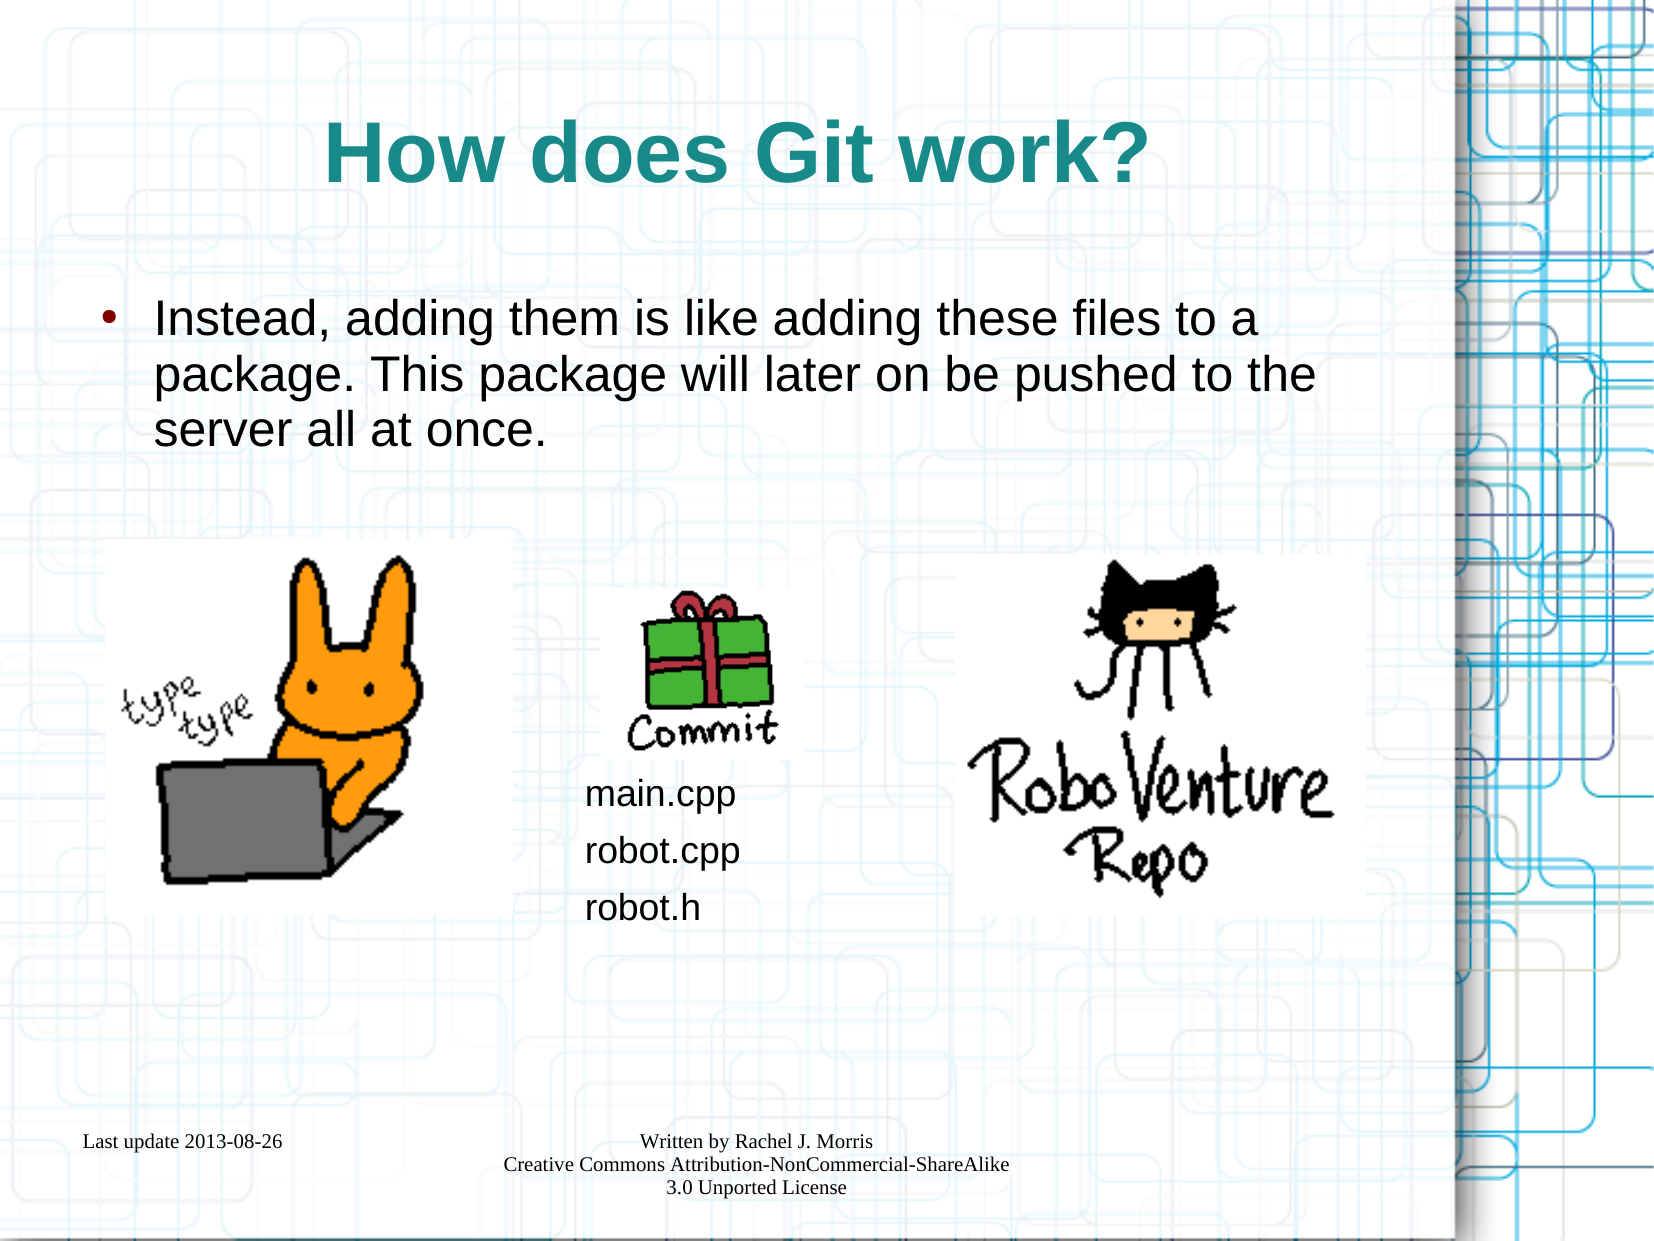

# How does Git work?
Instead, adding them is like adding these files to a package. This package will later on be pushed to the server all at once.
main.cpp
robot.cpp
robot.h